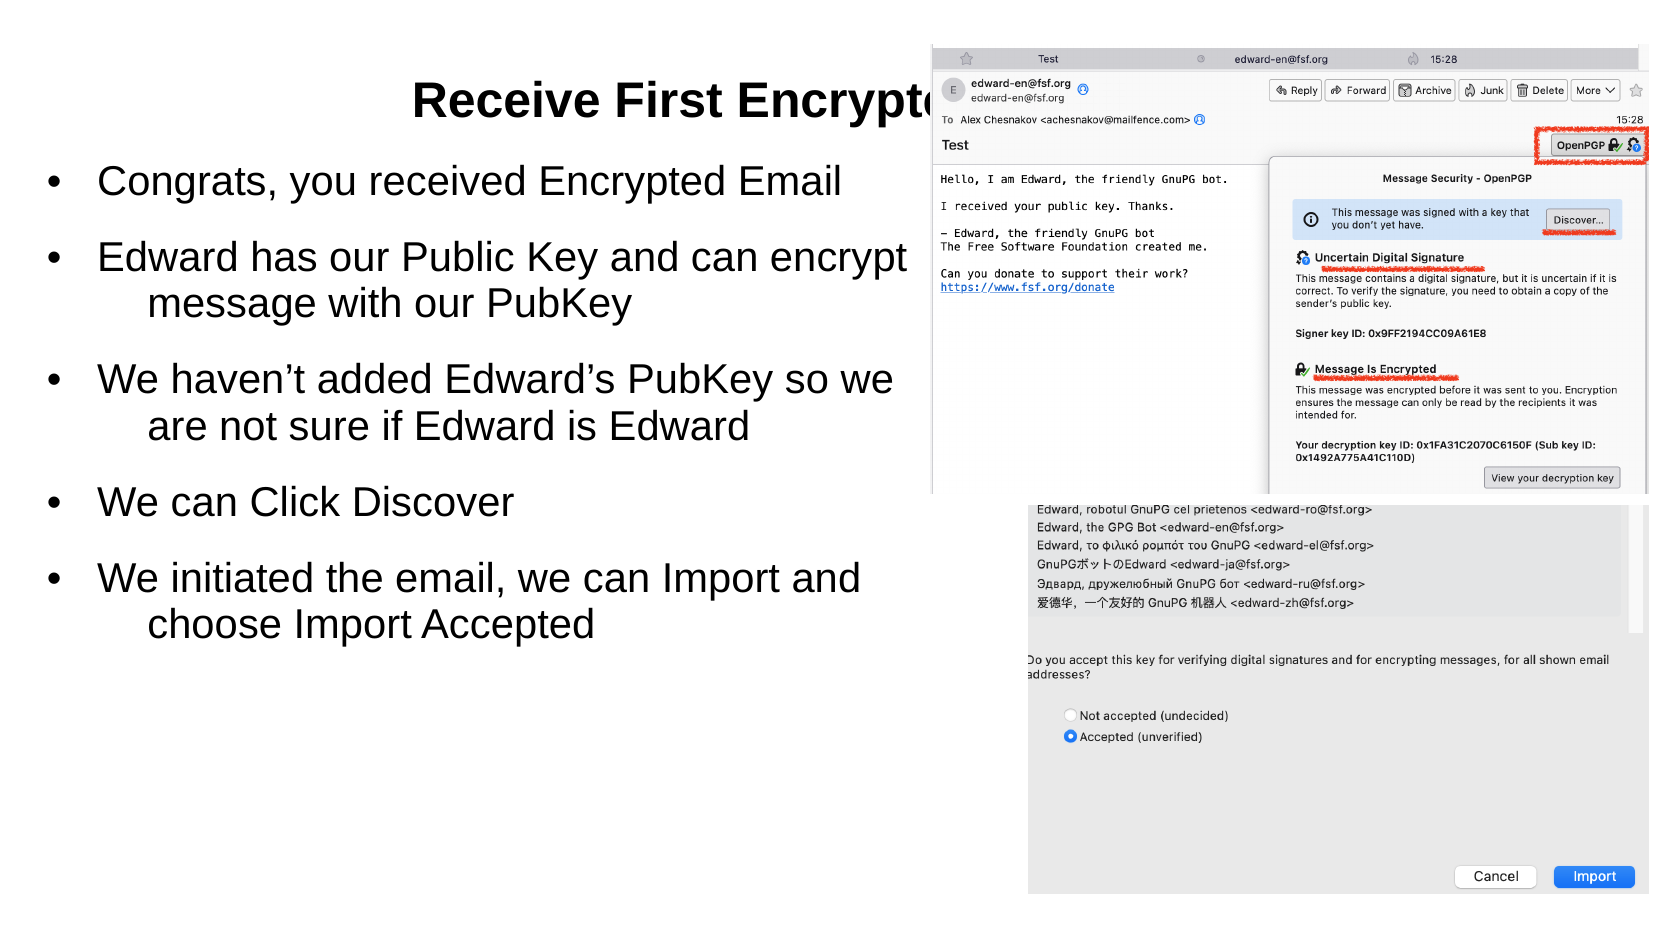

# Receive First Encrypted Email
Congrats, you received Encrypted Email
Edward has our Public Key and can encrypt message with our PubKey
We haven’t added Edward’s PubKey so we are not sure if Edward is Edward
We can Click Discover
We initiated the email, we can Import and choose Import Accepted